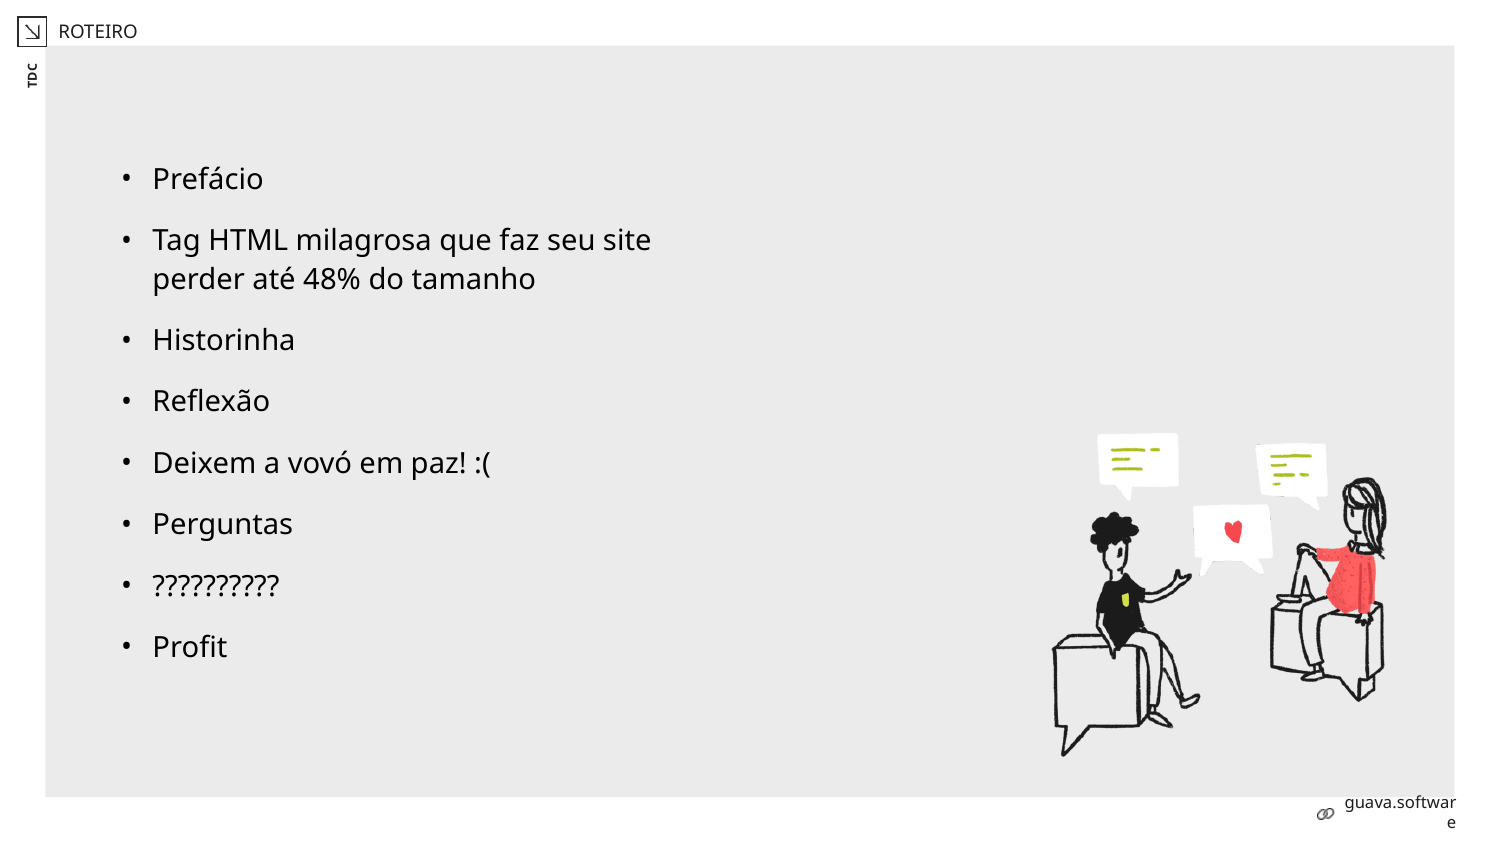

# ROTEIRO
TDC
Prefácio
Tag HTML milagrosa que faz seu site perder até 48% do tamanho
Historinha
Reflexão
Deixem a vovó em paz! :(
Perguntas
??????????
Profit